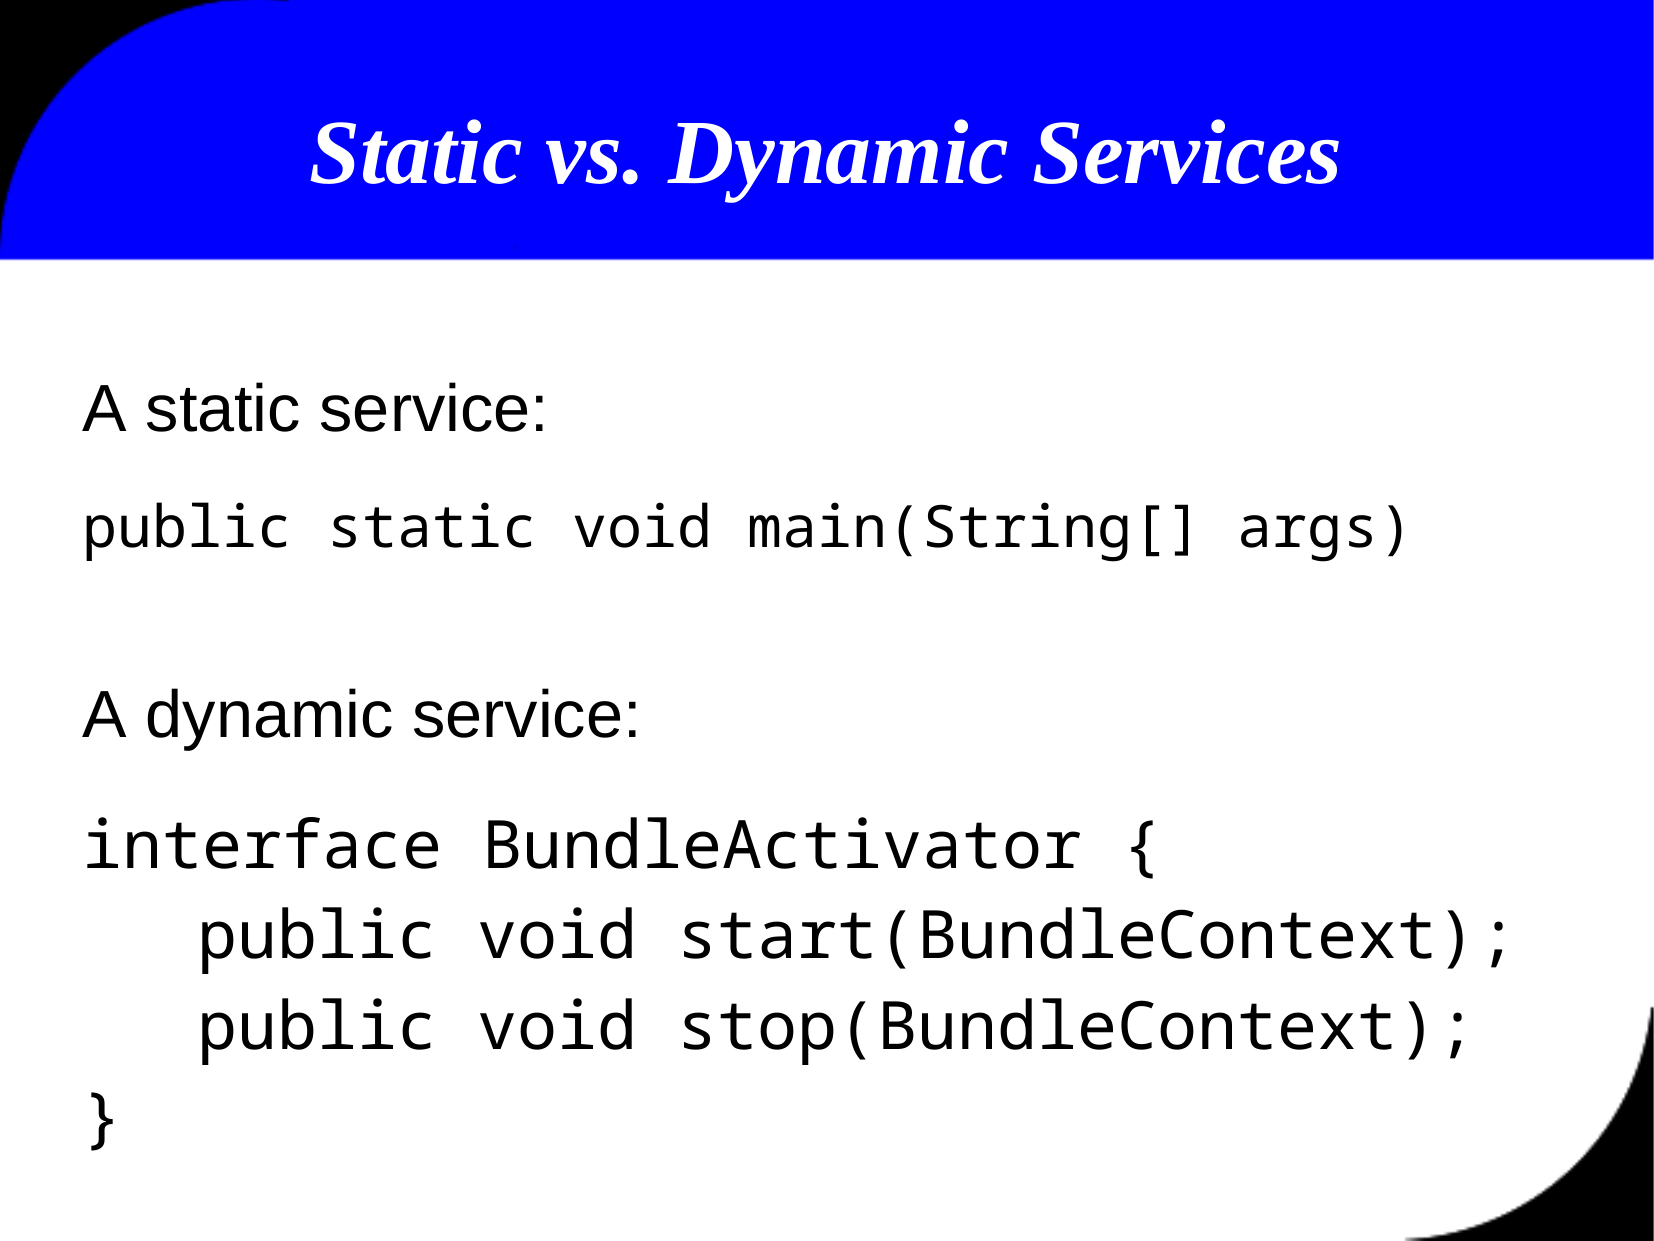

# Static vs. Dynamic Services
A static service:
public static void main(String[] args)
A dynamic service:
interface BundleActivator {
	 public void start(BundleContext);
	 public void stop(BundleContext);
}